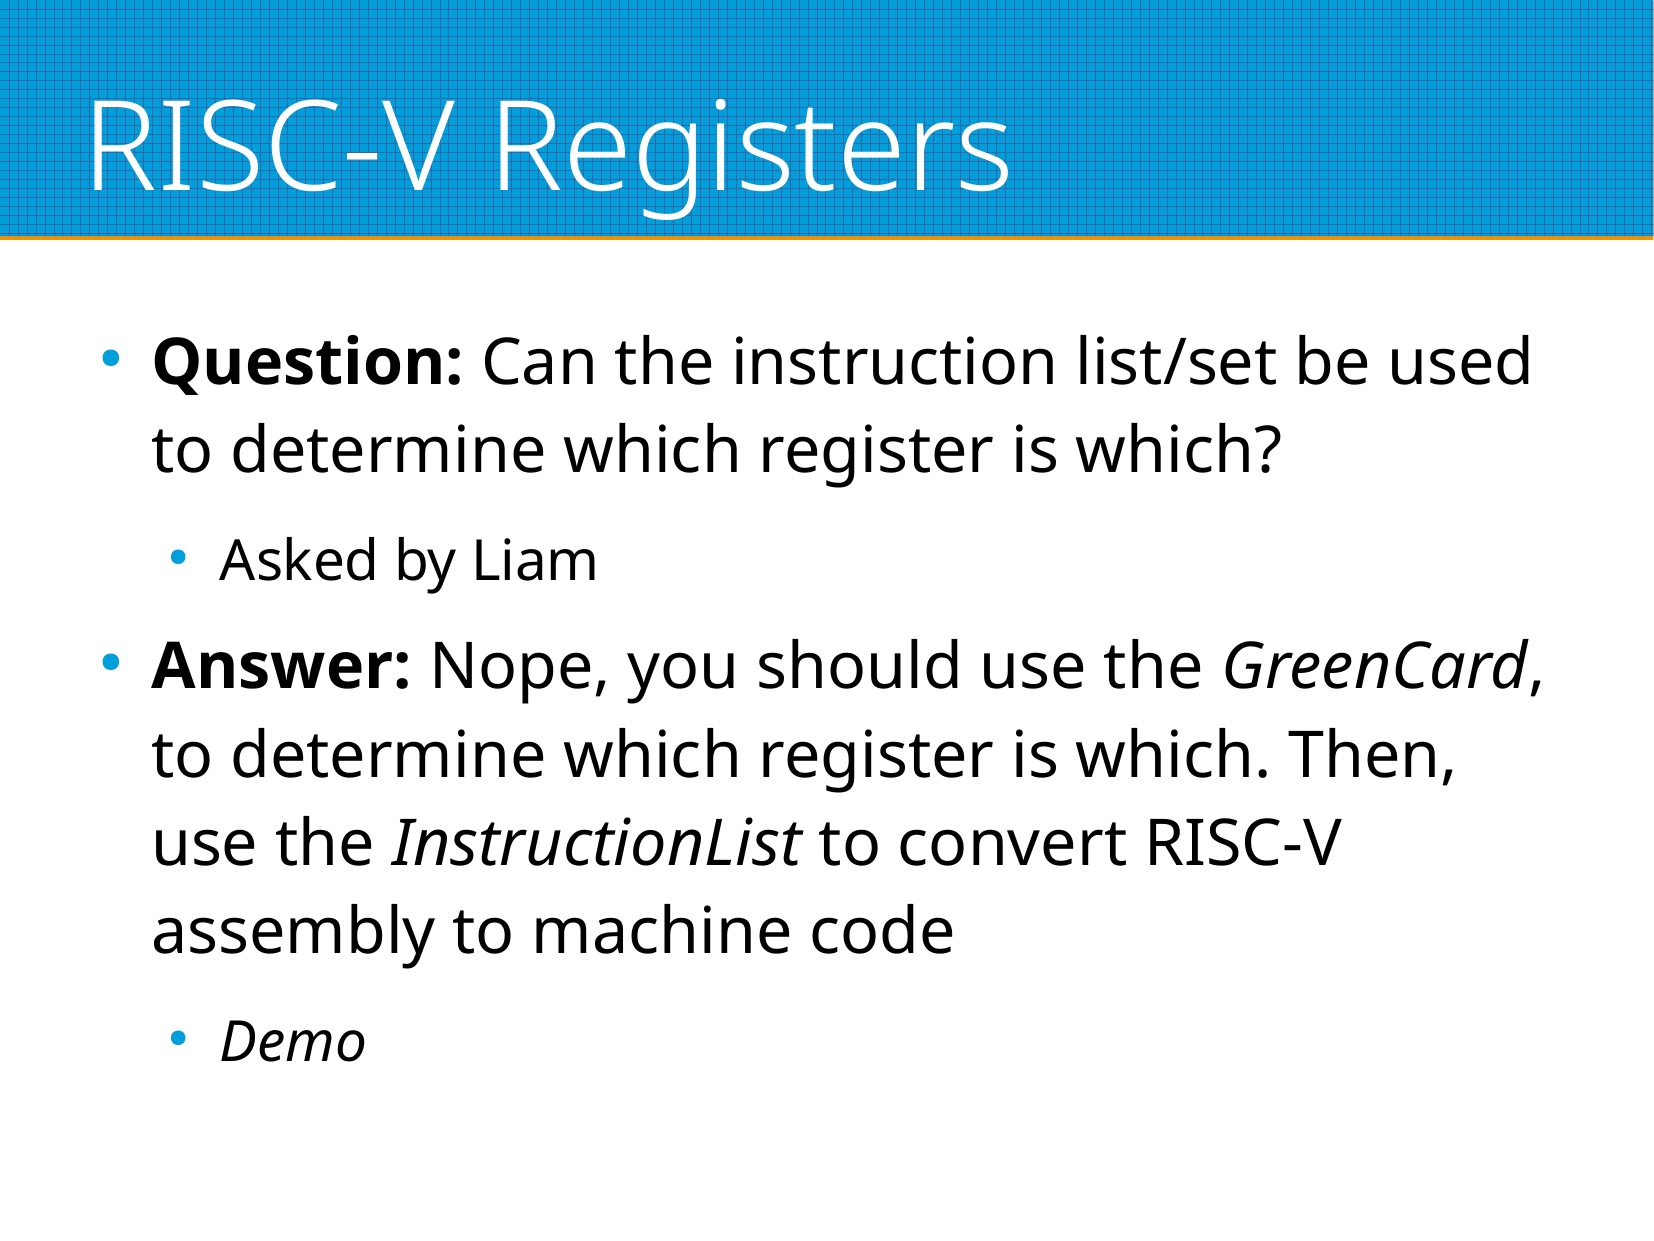

# RISC-V Registers
Question: Can the instruction list/set be used to determine which register is which?
Asked by Liam
Answer: Nope, you should use the GreenCard, to determine which register is which. Then, use the InstructionList to convert RISC-V assembly to machine code
Demo